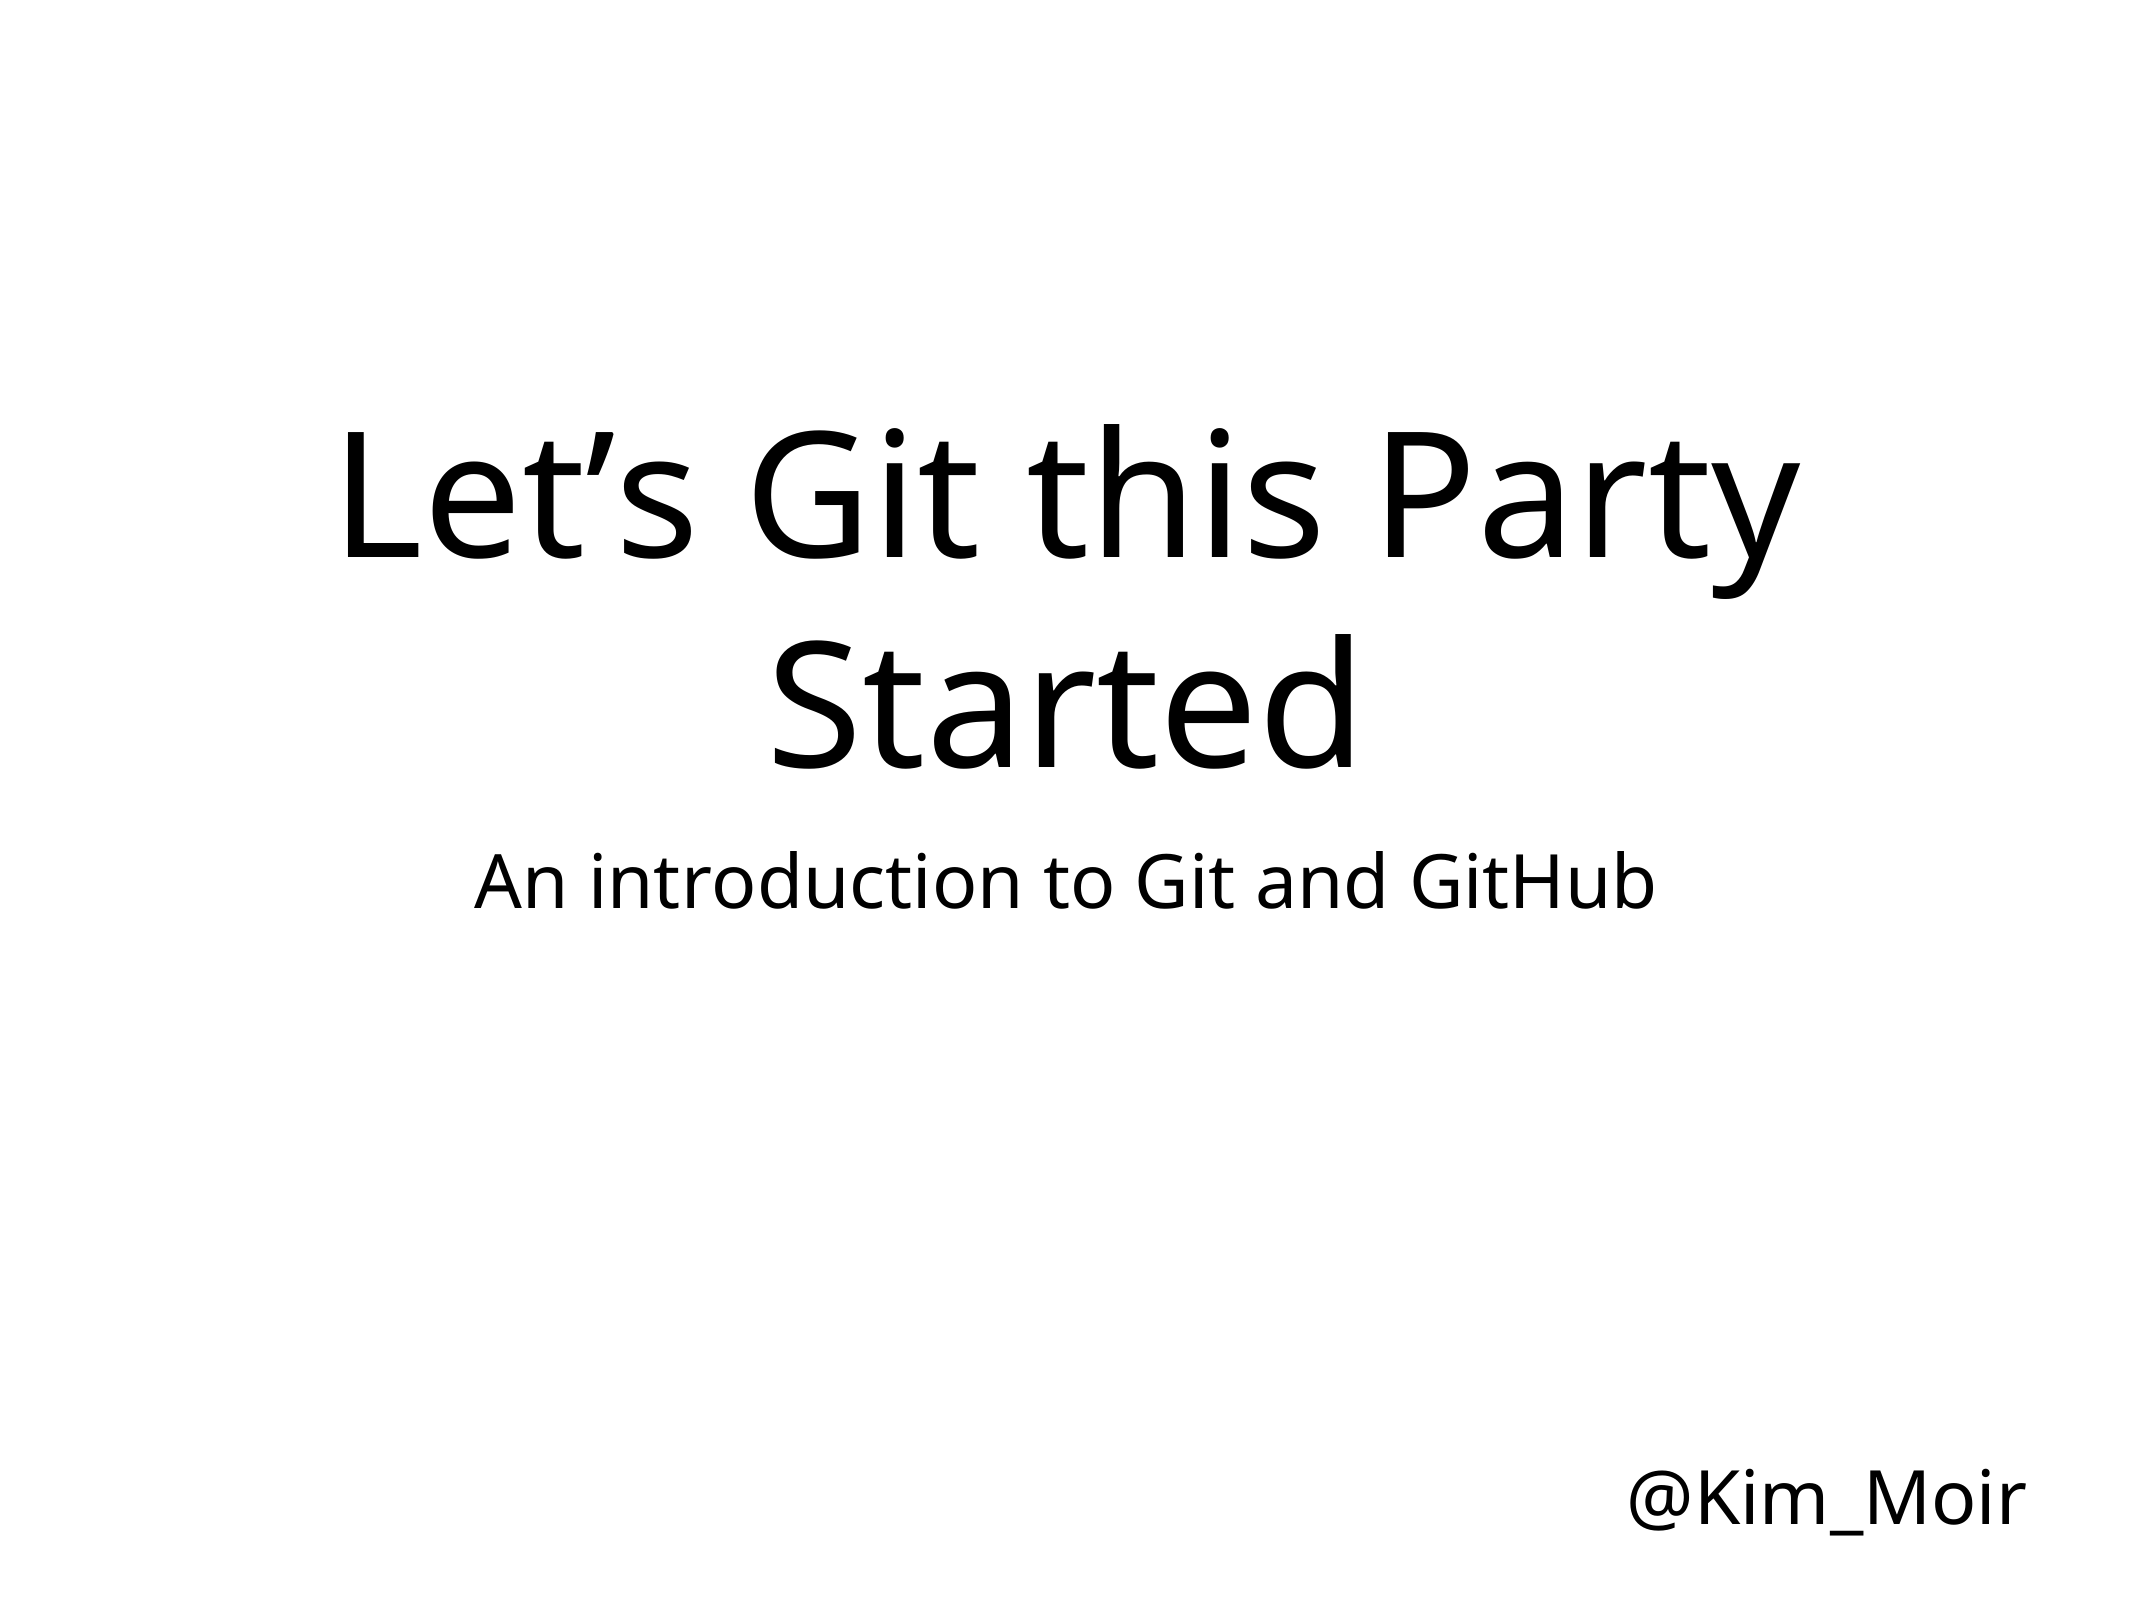

# Let’s Git this Party Started
An introduction to Git and GitHub
@Kim_Moir